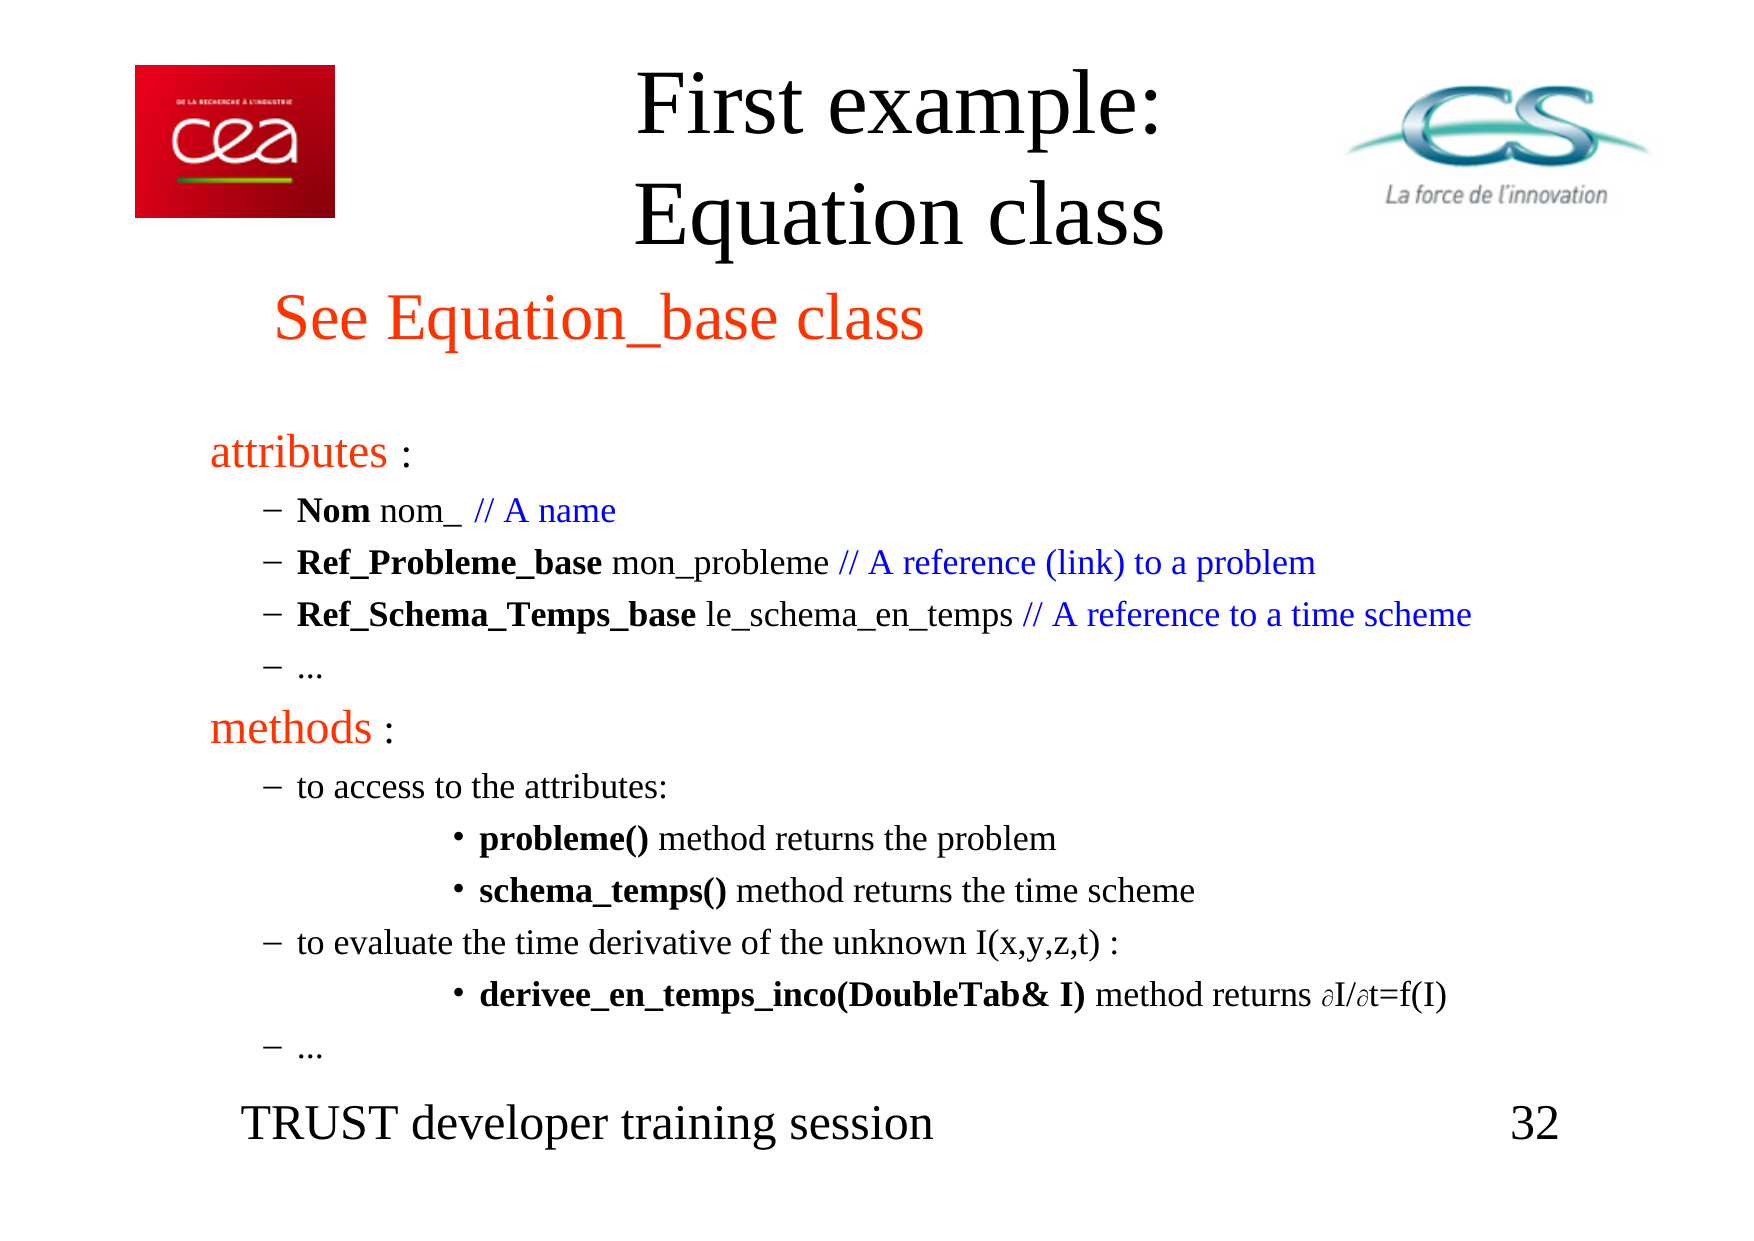

# First example: Equation class
See Equation_base class
attributes :
Nom nom_ 			// A name
Ref_Probleme_base mon_probleme // A reference (link) to a problem
Ref_Schema_Temps_base le_schema_en_temps // A reference to a time scheme
...
methods :
to access to the attributes:
probleme() method returns the problem
schema_temps() method returns the time scheme
to evaluate the time derivative of the unknown I(x,y,z,t) :
derivee_en_temps_inco(DoubleTab& I) method returns ¶I/¶t=f(I)
...
TRUST developer training session
32